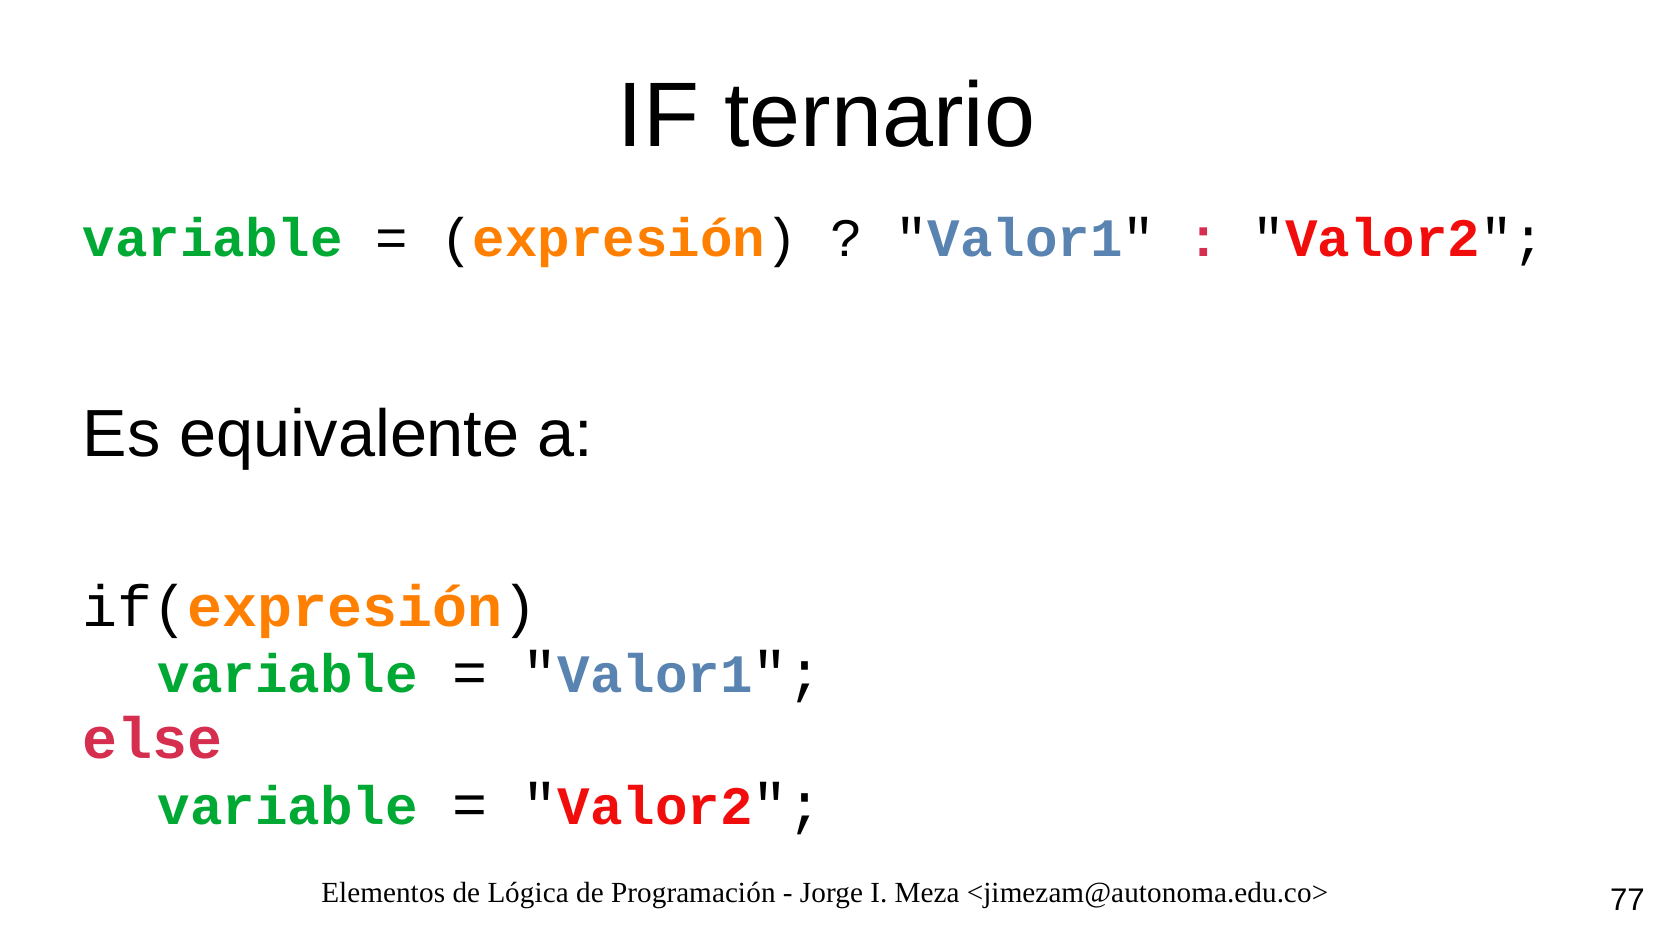

# IF ternario
variable = (expresión) ? "Valor1" : "Valor2";
Es equivalente a:
if(expresión)
	variable = "Valor1";
else
	variable = "Valor2";
Elementos de Lógica de Programación - Jorge I. Meza <jimezam@autonoma.edu.co>